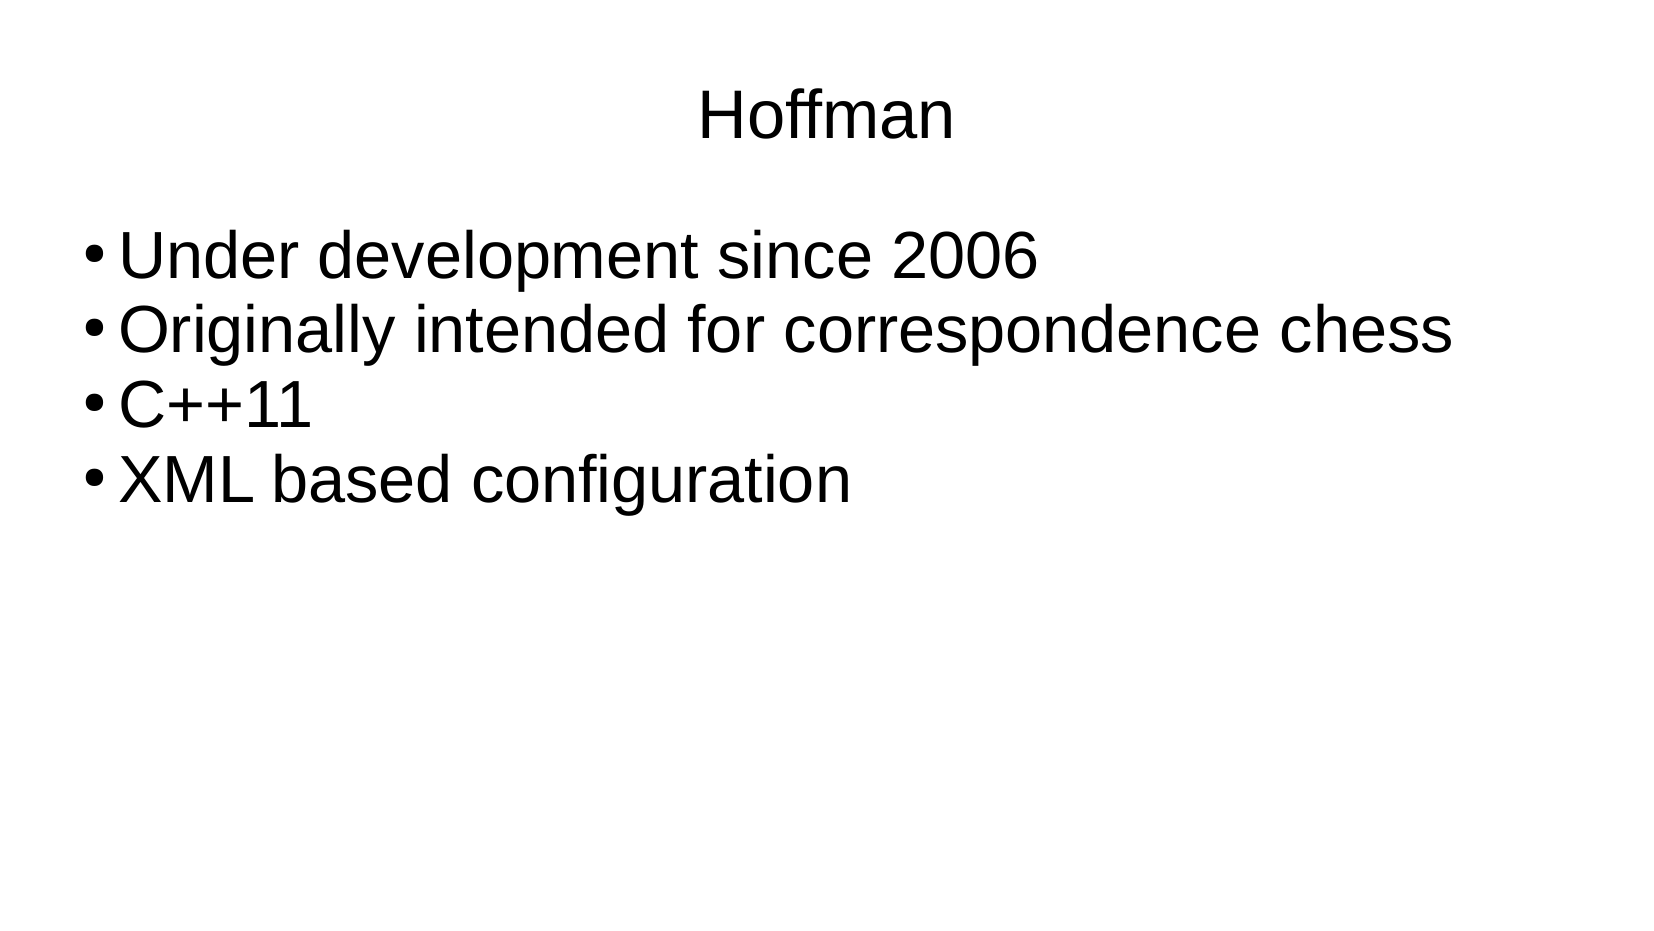

# Hoffman
Under development since 2006
Originally intended for correspondence chess
C++11
XML based configuration